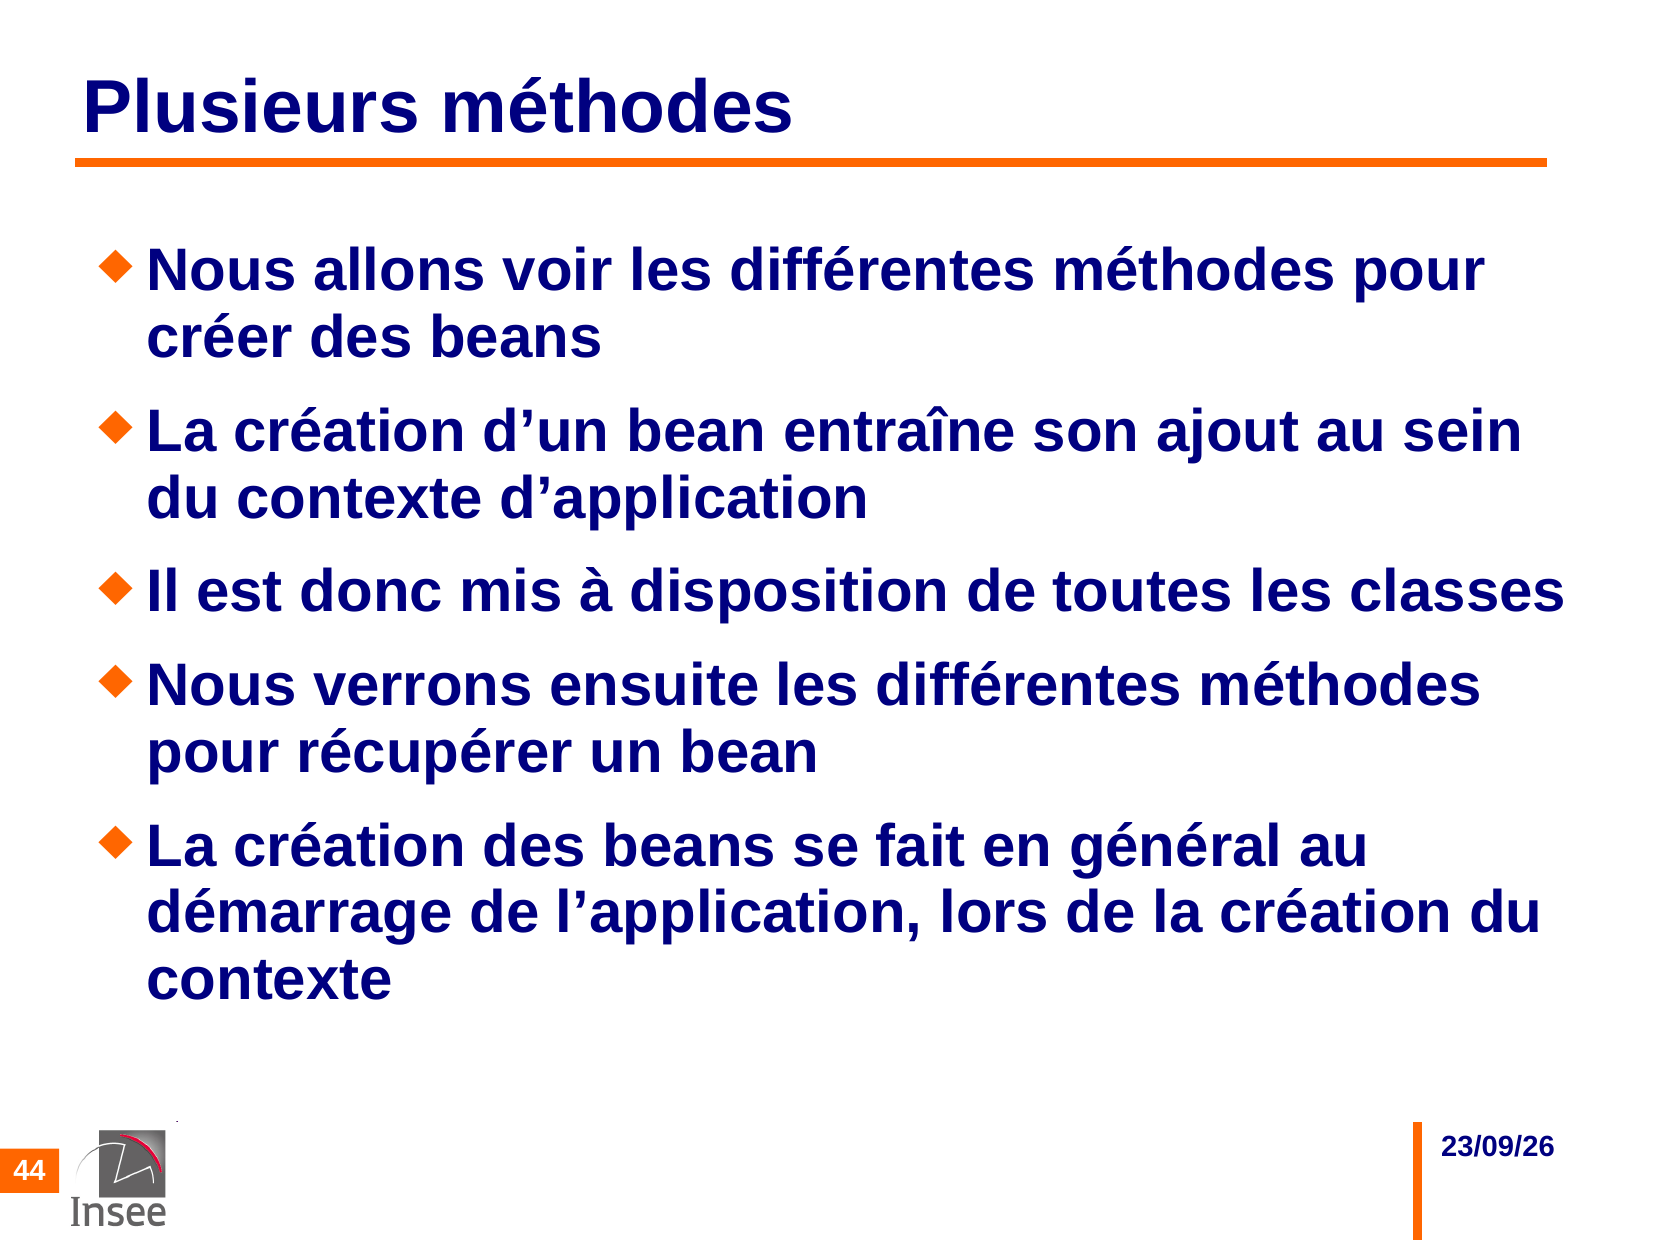

# Plusieurs méthodes
Nous allons voir les différentes méthodes pour créer des beans
La création d’un bean entraîne son ajout au sein du contexte d’application
Il est donc mis à disposition de toutes les classes
Nous verrons ensuite les différentes méthodes pour récupérer un bean
La création des beans se fait en général au démarrage de l’application, lors de la création du contexte
44